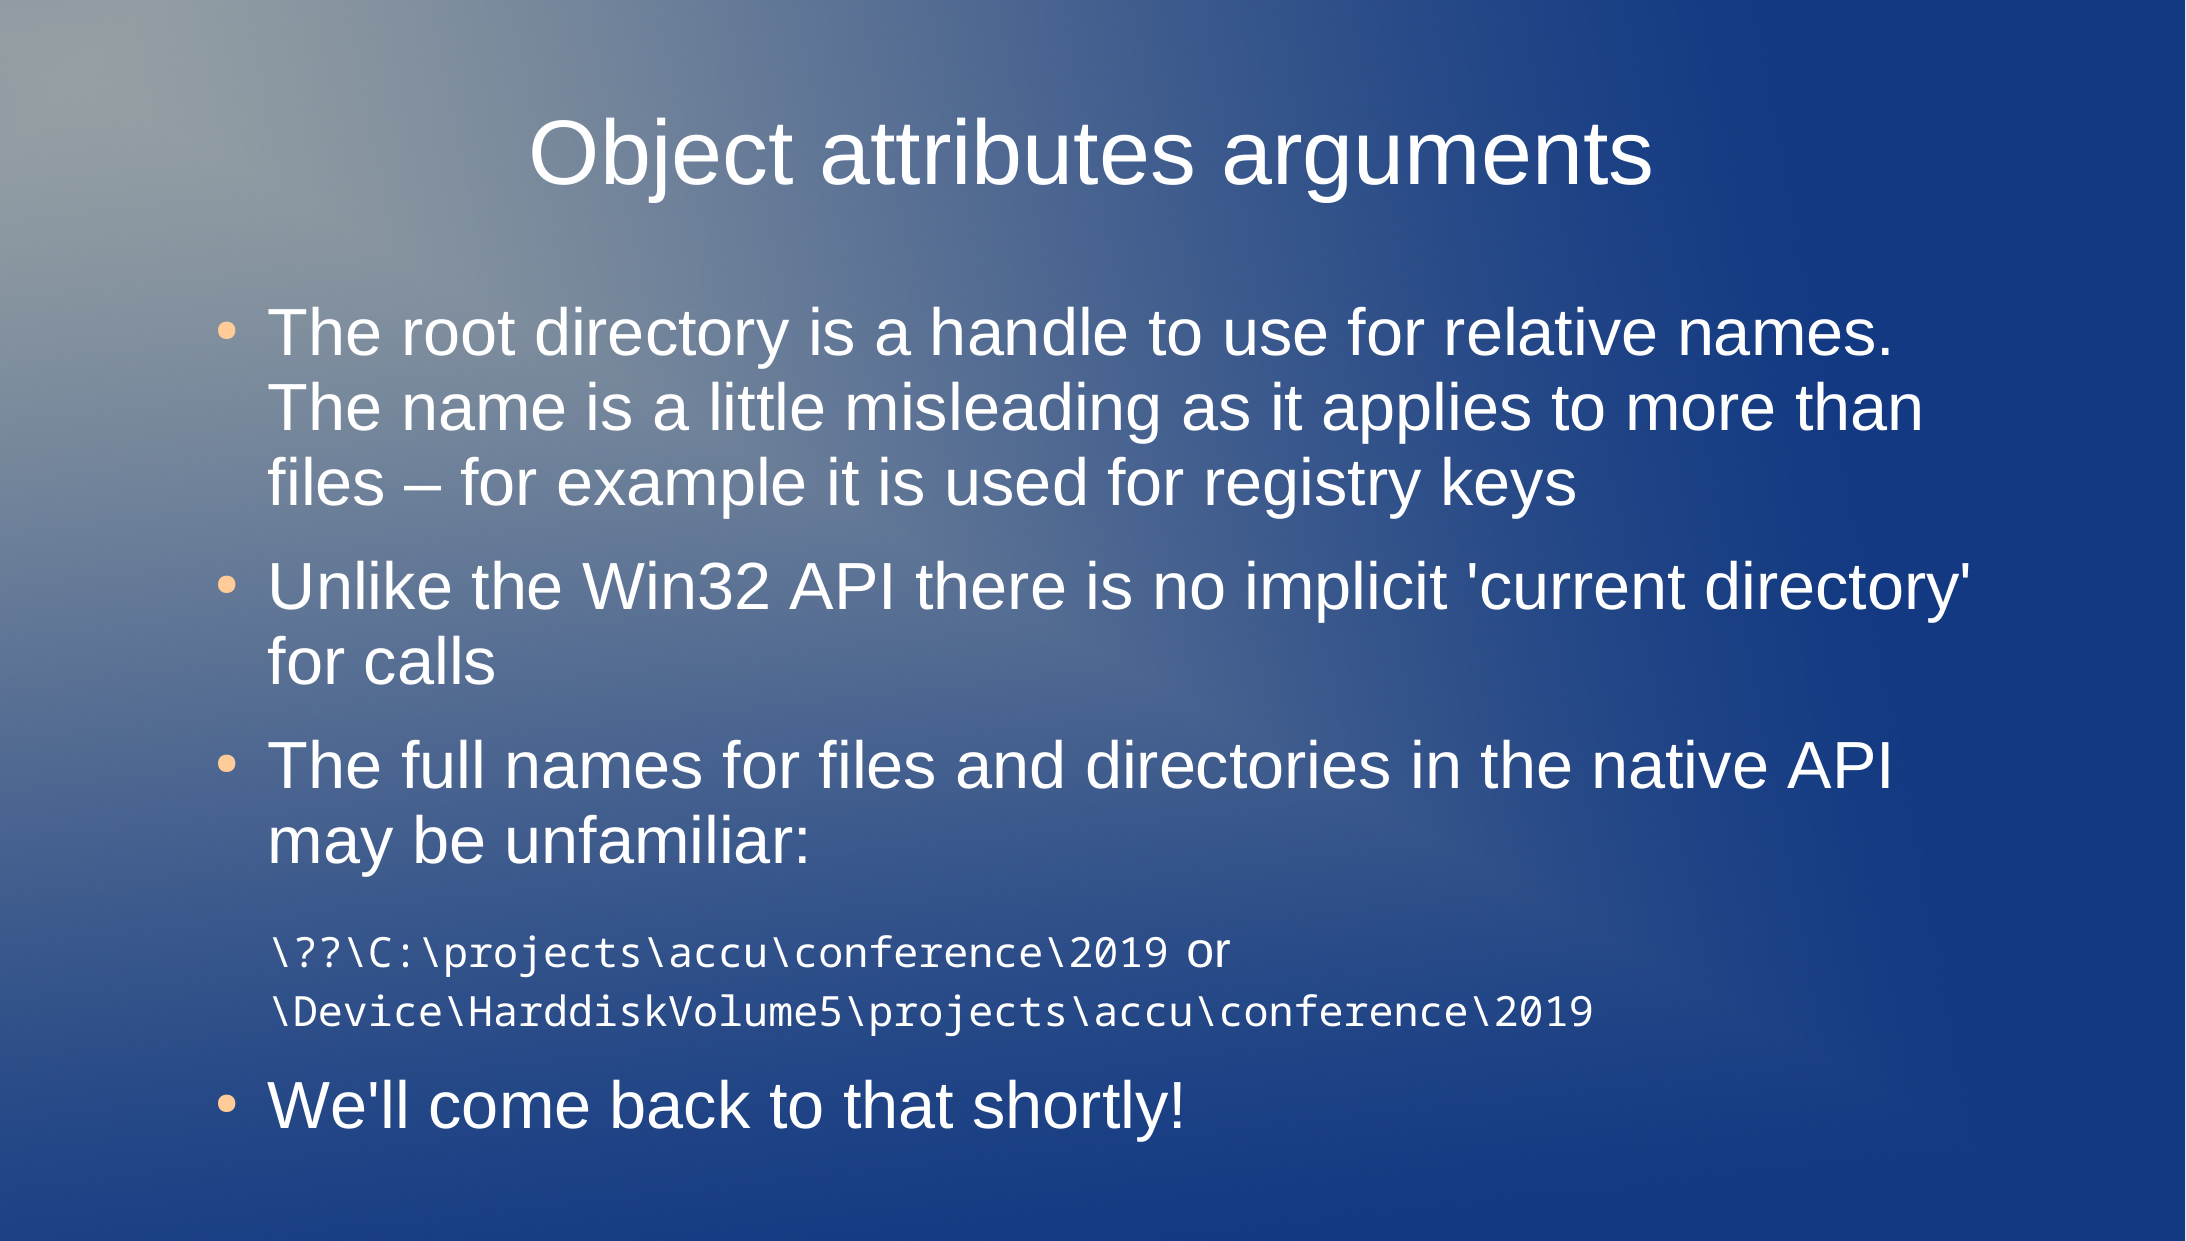

# Object attributes arguments
The root directory is a handle to use for relative names. The name is a little misleading as it applies to more than files – for example it is used for registry keys
Unlike the Win32 API there is no implicit 'current directory' for calls
The full names for files and directories in the native API may be unfamiliar:
\??\C:\projects\accu\conference\2019 or
\Device\HarddiskVolume5\projects\accu\conference\2019
We'll come back to that shortly!